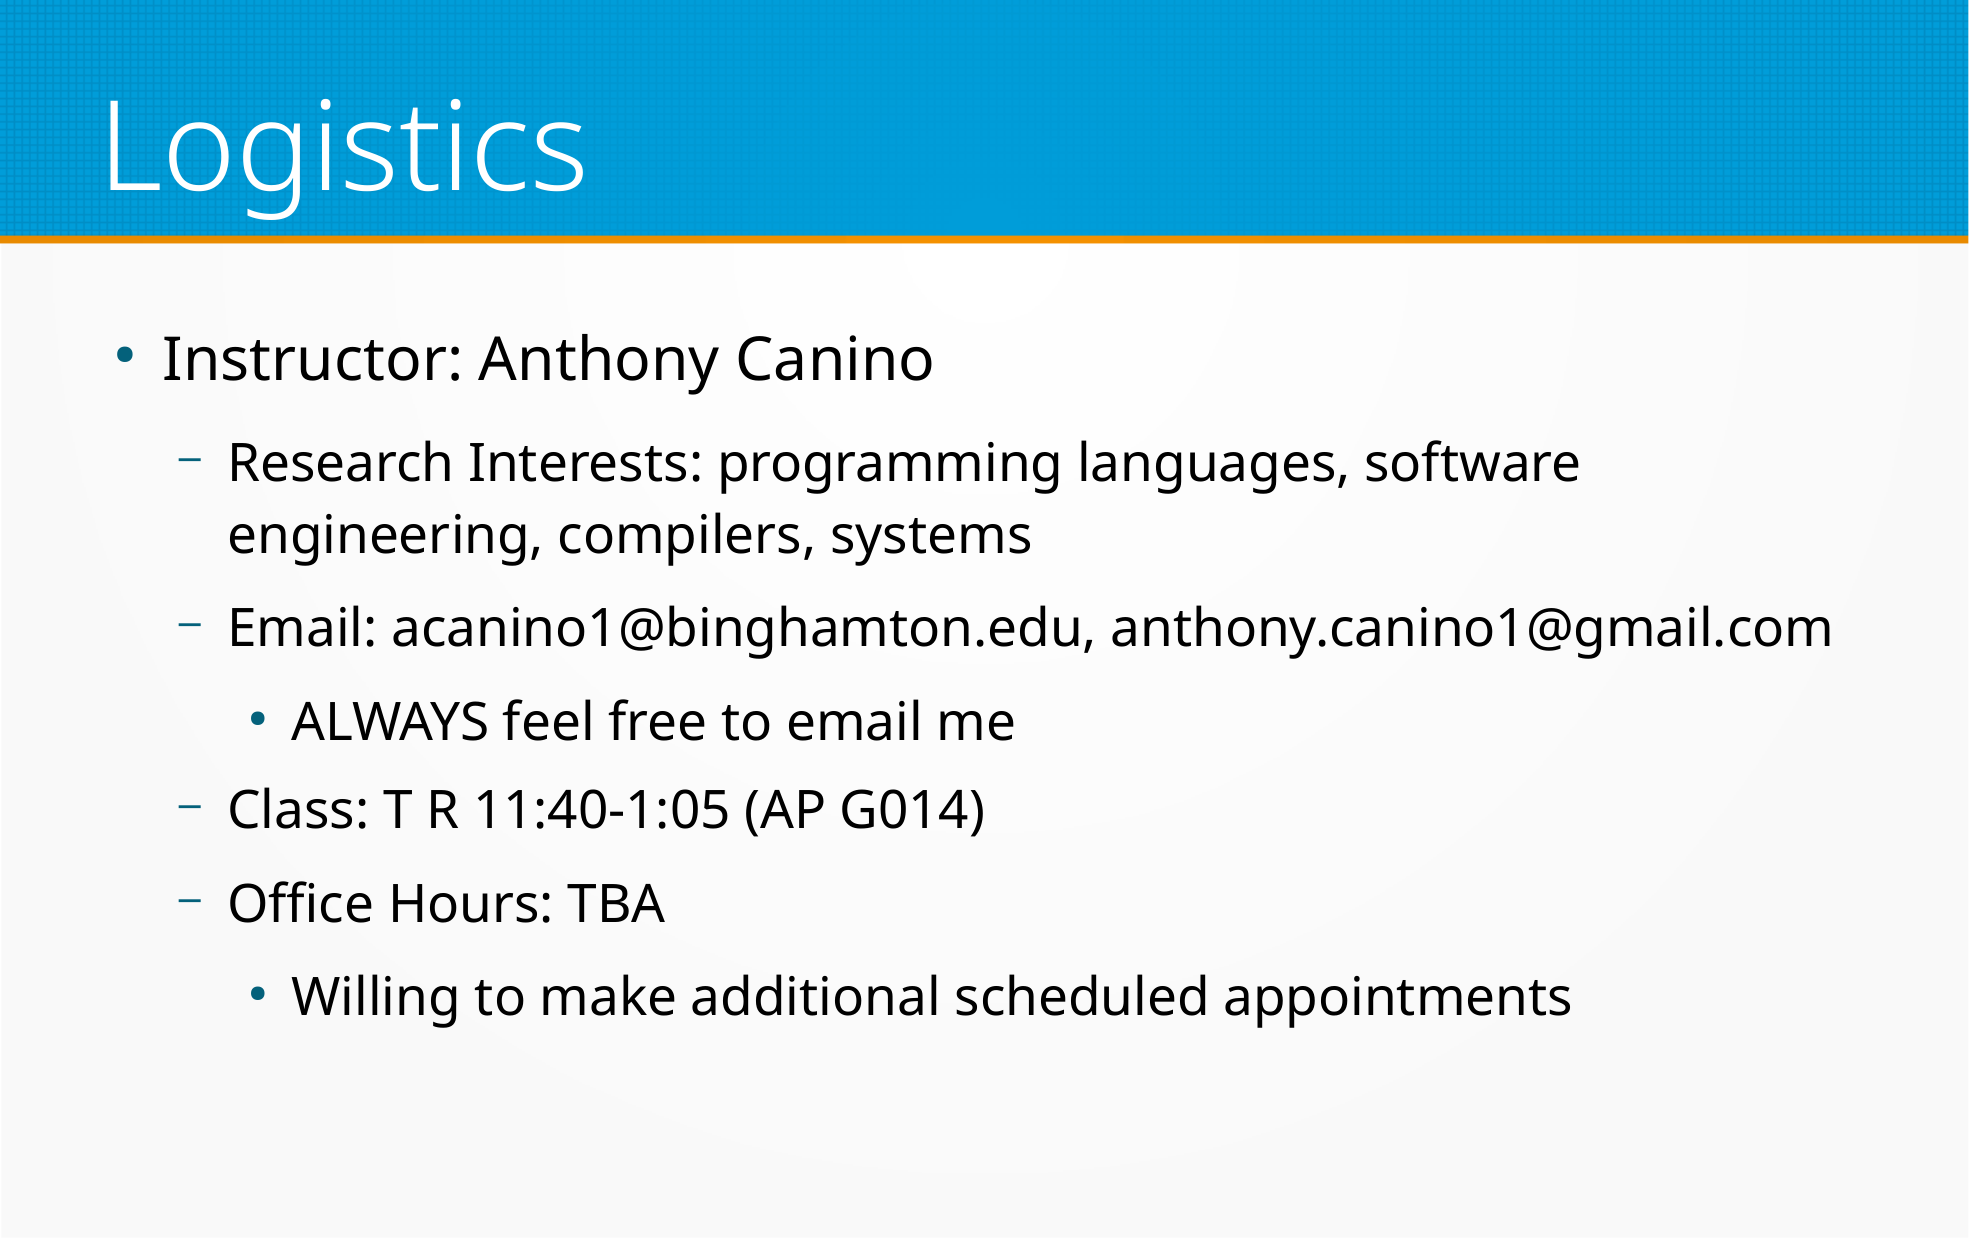

# Logistics
Instructor: Anthony Canino
Research Interests: programming languages, software engineering, compilers, systems
Email: acanino1@binghamton.edu, anthony.canino1@gmail.com
ALWAYS feel free to email me
Class: T R 11:40-1:05 (AP G014)
Office Hours: TBA
Willing to make additional scheduled appointments